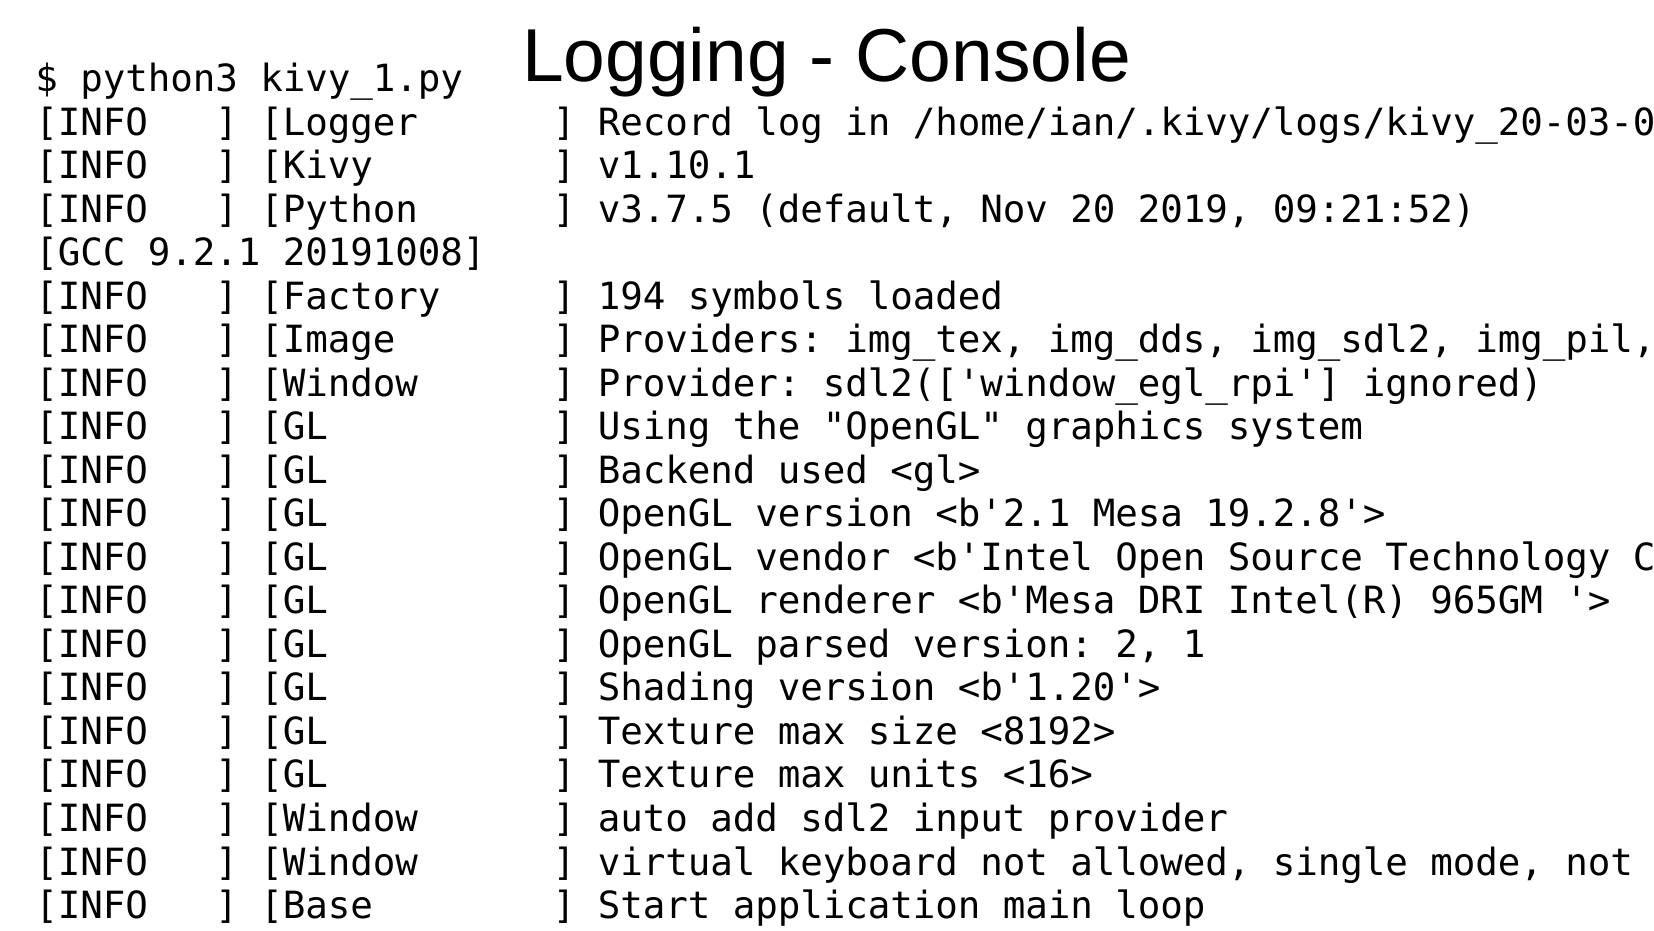

# Logging - Console
$ python3 kivy_1.py
[INFO ] [Logger ] Record log in /home/ian/.kivy/logs/kivy_20-03-06_3.txt
[INFO ] [Kivy ] v1.10.1
[INFO ] [Python ] v3.7.5 (default, Nov 20 2019, 09:21:52)
[GCC 9.2.1 20191008]
[INFO ] [Factory ] 194 symbols loaded
[INFO ] [Image ] Providers: img_tex, img_dds, img_sdl2, img_pil, img_gif (img_ffpyplayer ignored)
[INFO ] [Window ] Provider: sdl2(['window_egl_rpi'] ignored)
[INFO ] [GL ] Using the "OpenGL" graphics system
[INFO ] [GL ] Backend used <gl>
[INFO ] [GL ] OpenGL version <b'2.1 Mesa 19.2.8'>
[INFO ] [GL ] OpenGL vendor <b'Intel Open Source Technology Center'>
[INFO ] [GL ] OpenGL renderer <b'Mesa DRI Intel(R) 965GM '>
[INFO ] [GL ] OpenGL parsed version: 2, 1
[INFO ] [GL ] Shading version <b'1.20'>
[INFO ] [GL ] Texture max size <8192>
[INFO ] [GL ] Texture max units <16>
[INFO ] [Window ] auto add sdl2 input provider
[INFO ] [Window ] virtual keyboard not allowed, single mode, not docked
[INFO ] [Base ] Start application main loop
[INFO ] [Base ] Leaving application in progress...